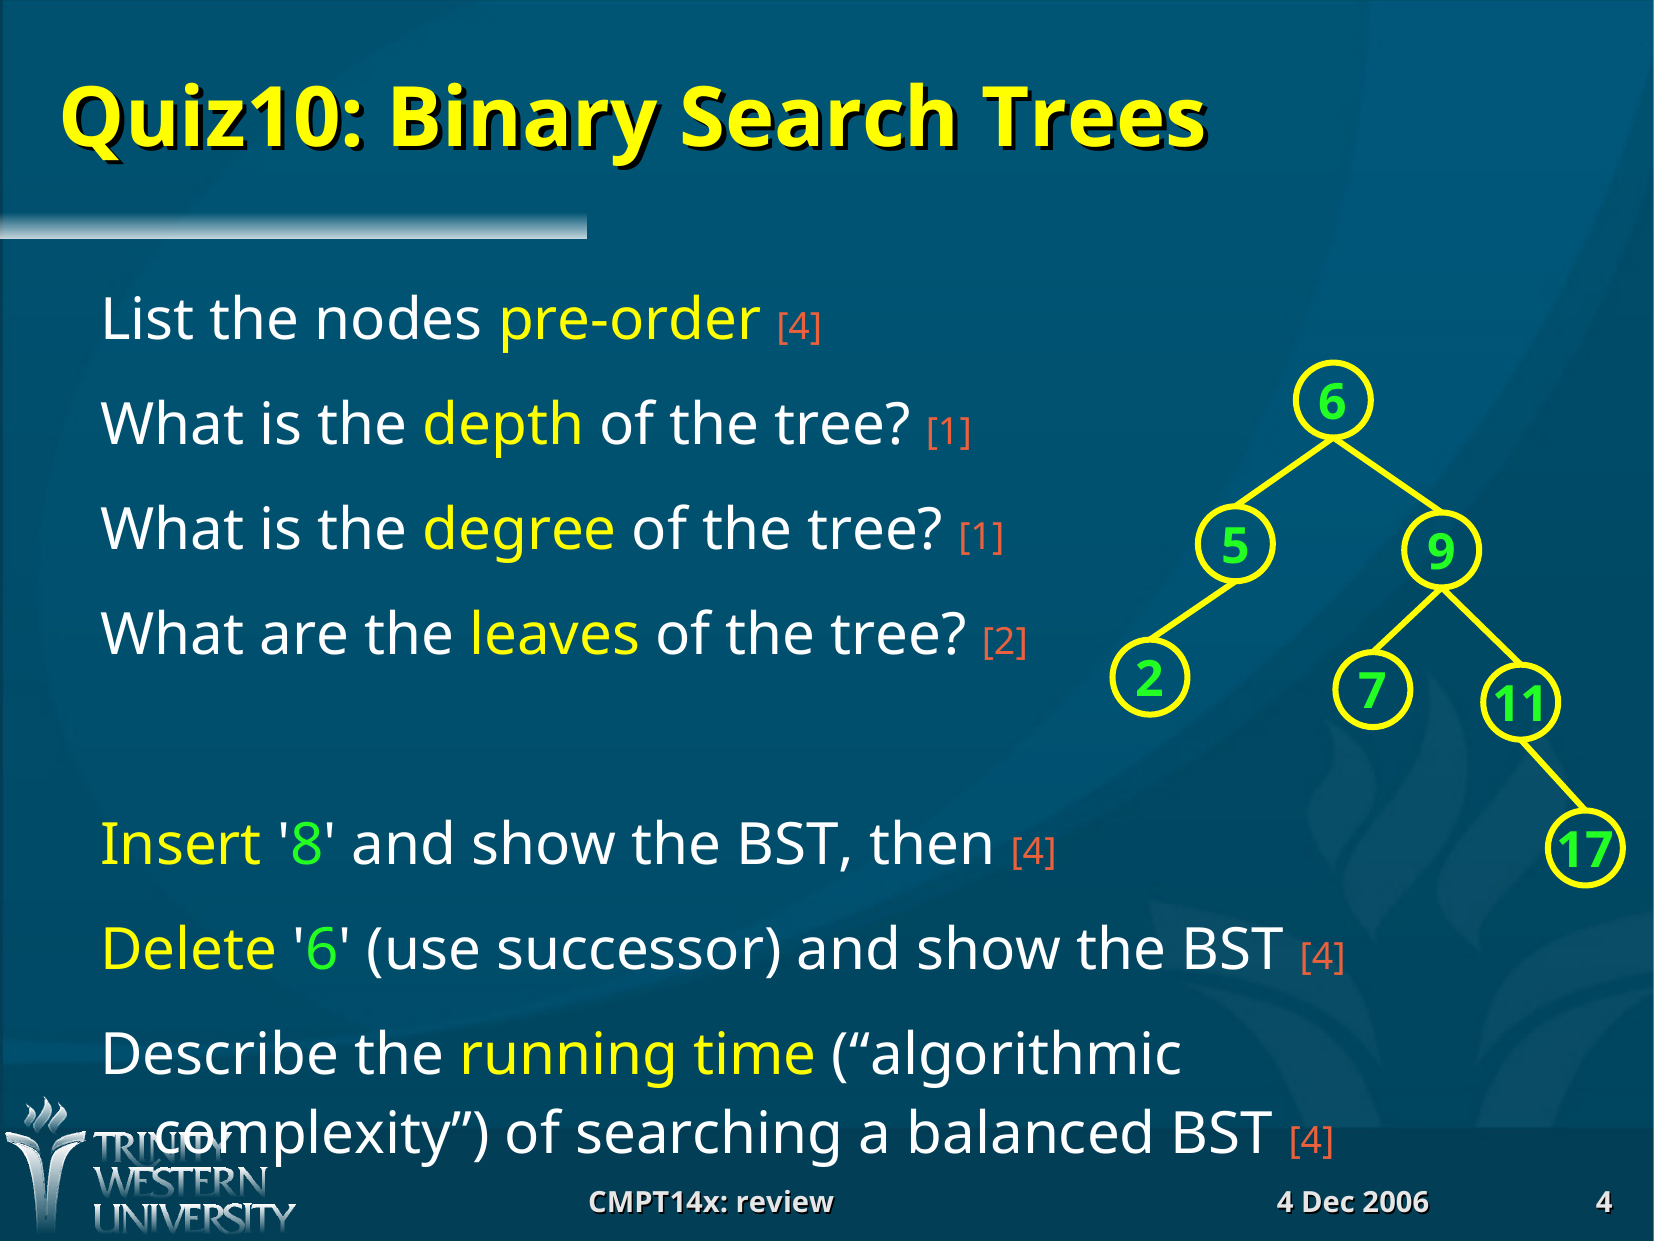

# Quiz10: Binary Search Trees
List the nodes pre-order [4]
What is the depth of the tree? [1]
What is the degree of the tree? [1]
What are the leaves of the tree? [2]
Insert '8' and show the BST, then [4]
Delete '6' (use successor) and show the BST [4]
Describe the running time (“algorithmic complexity”) of searching a balanced BST [4]
6
5
9
2
7
11
17
CMPT14x: review
4 Dec 2006
4